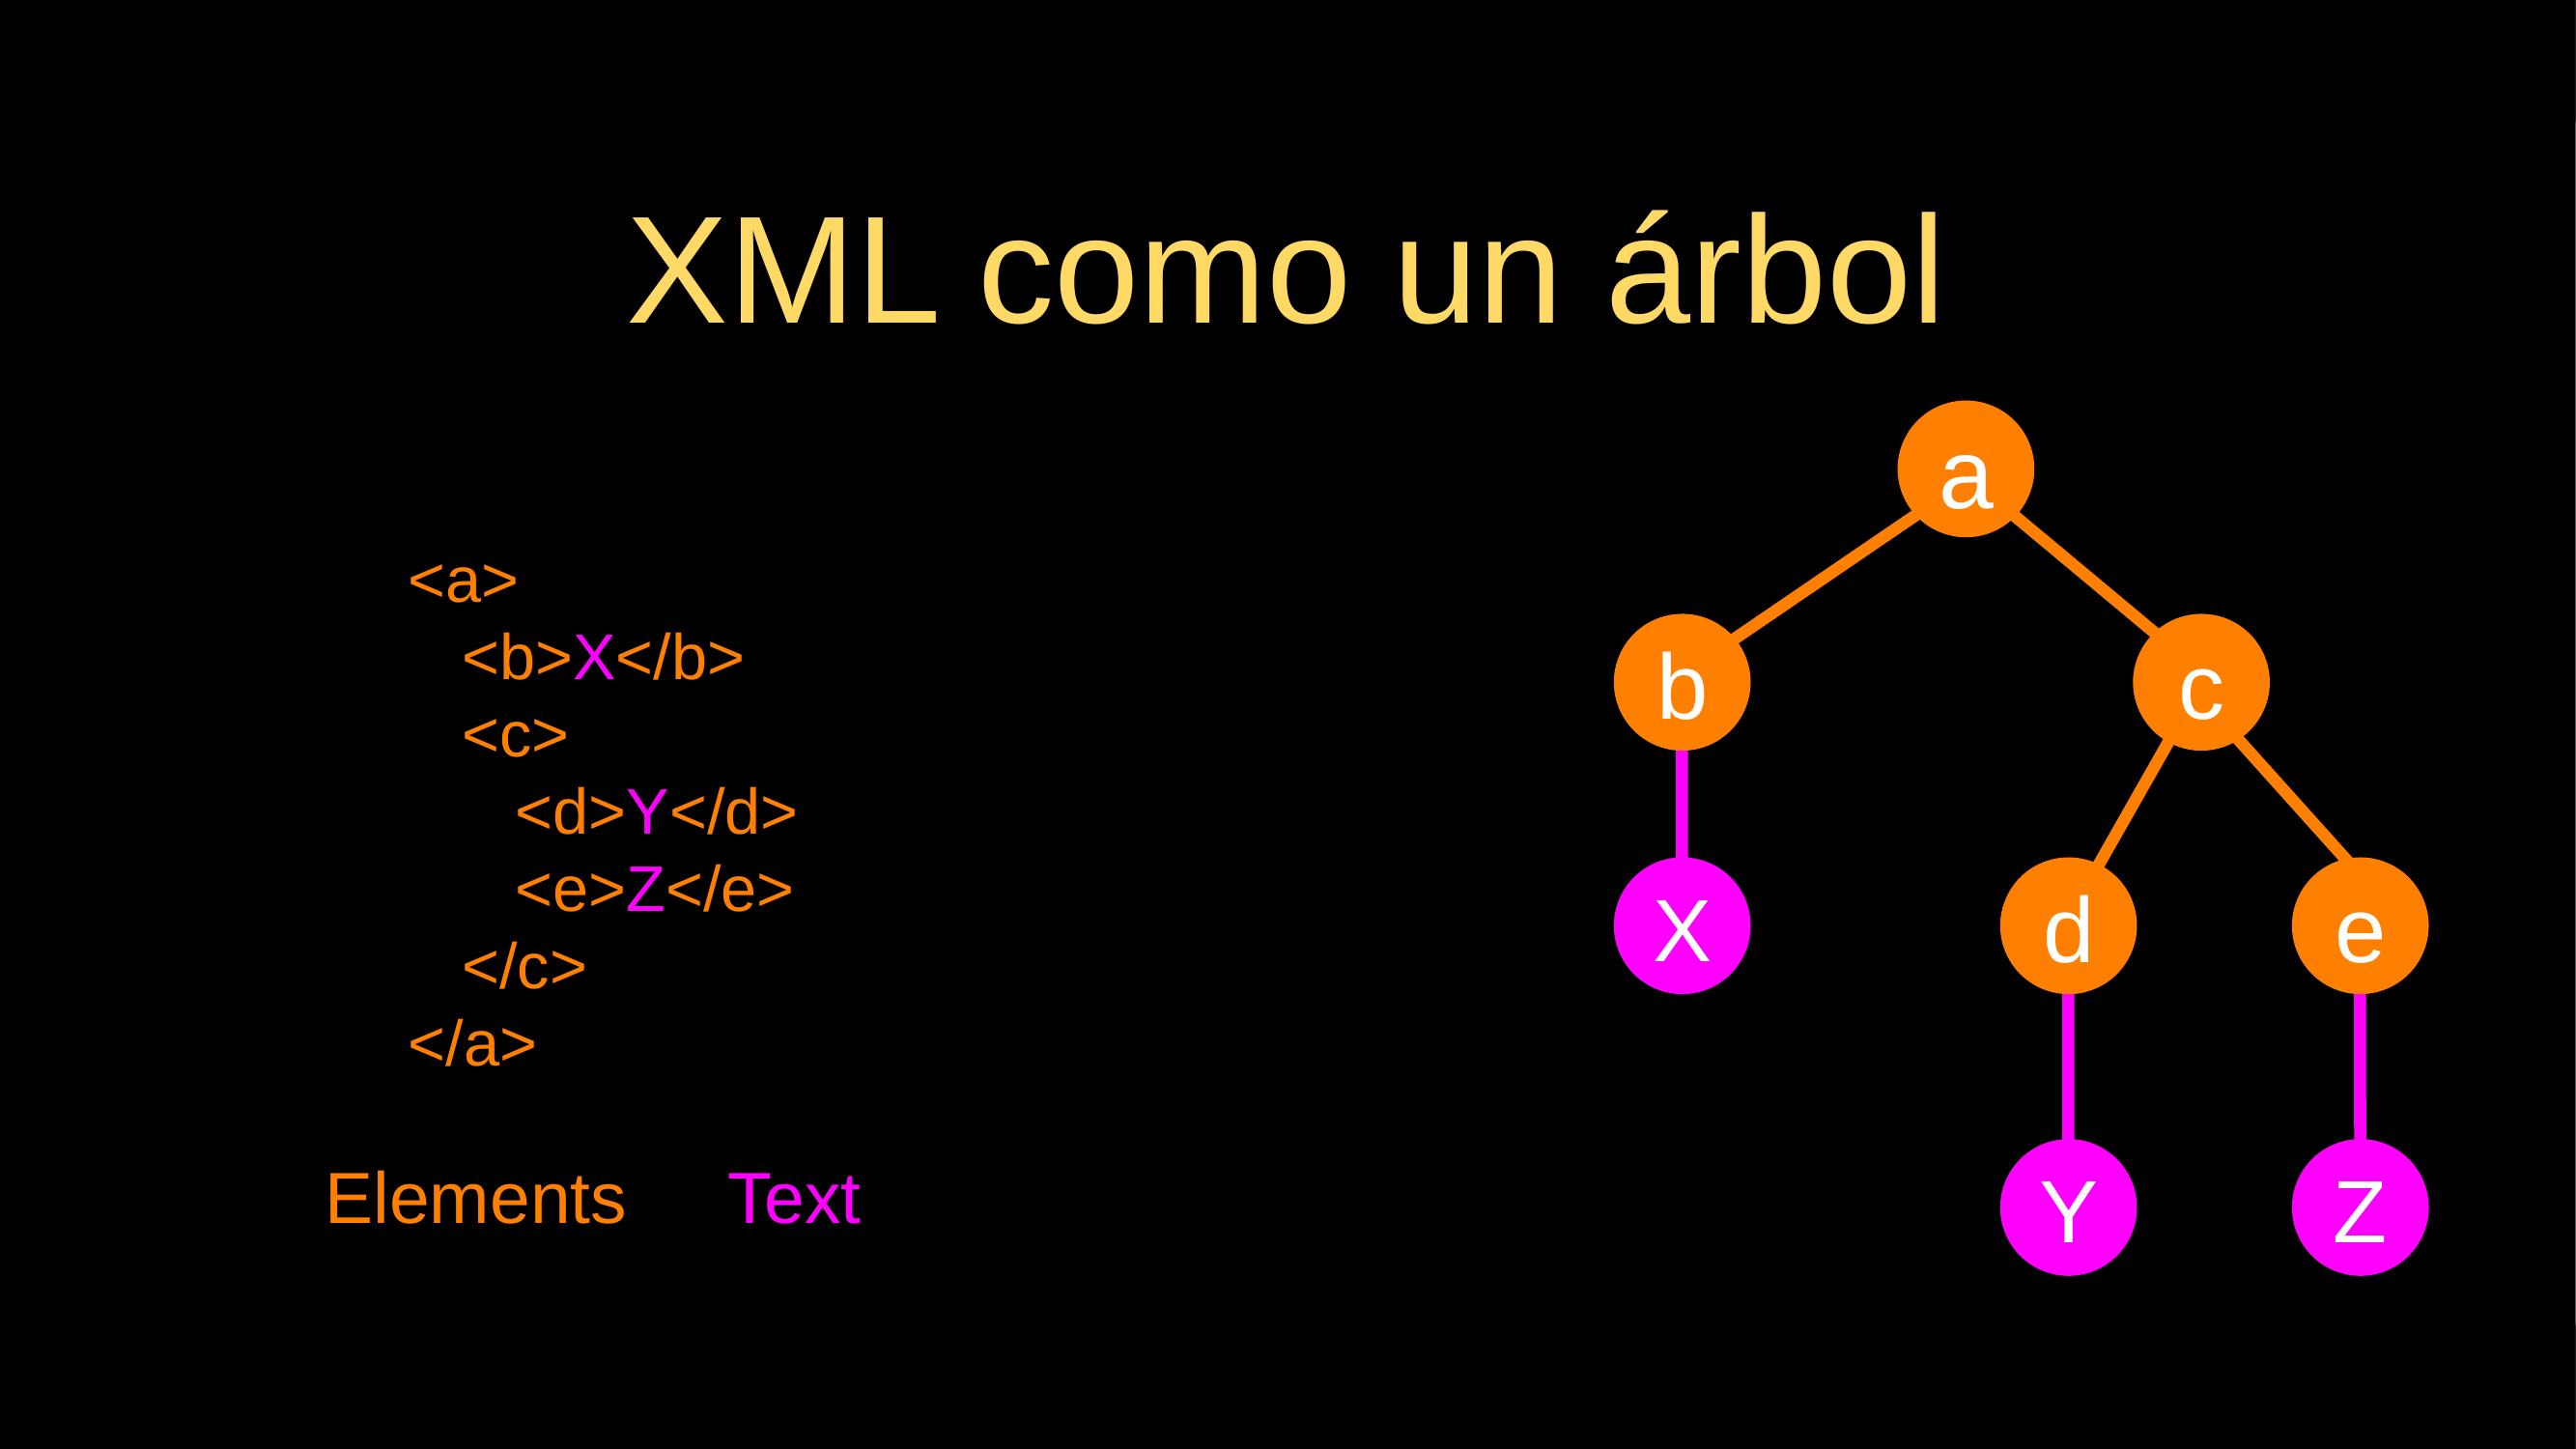

# XML como un árbol
a
b
c
X
d
e
Y
Z
<a>
 <b>X</b>
 <c>
 <d>Y</d>
 <e>Z</e>
 </c>
</a>
Elements
Text